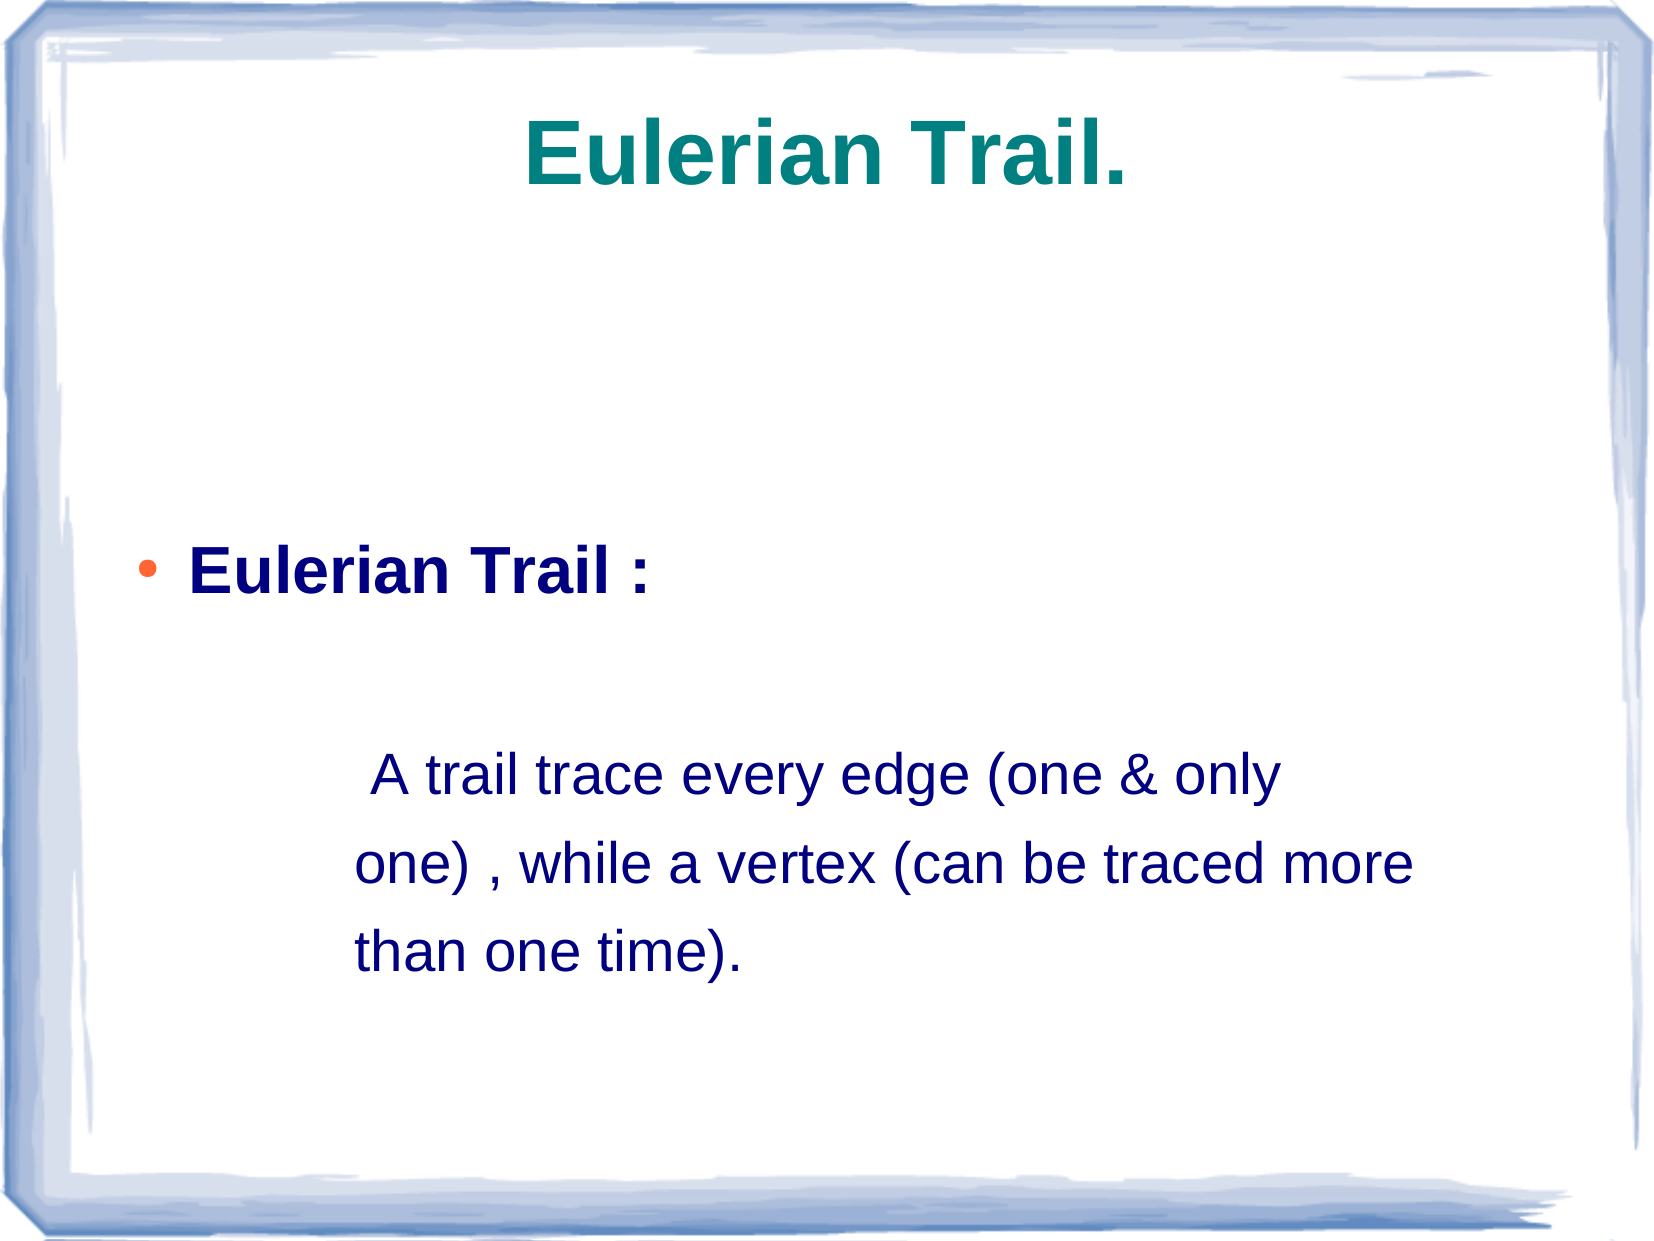

# Eulerian Trail.
Eulerian Trail :
 A trail trace every edge (one & only
one) , while a vertex (can be traced more
than one time).